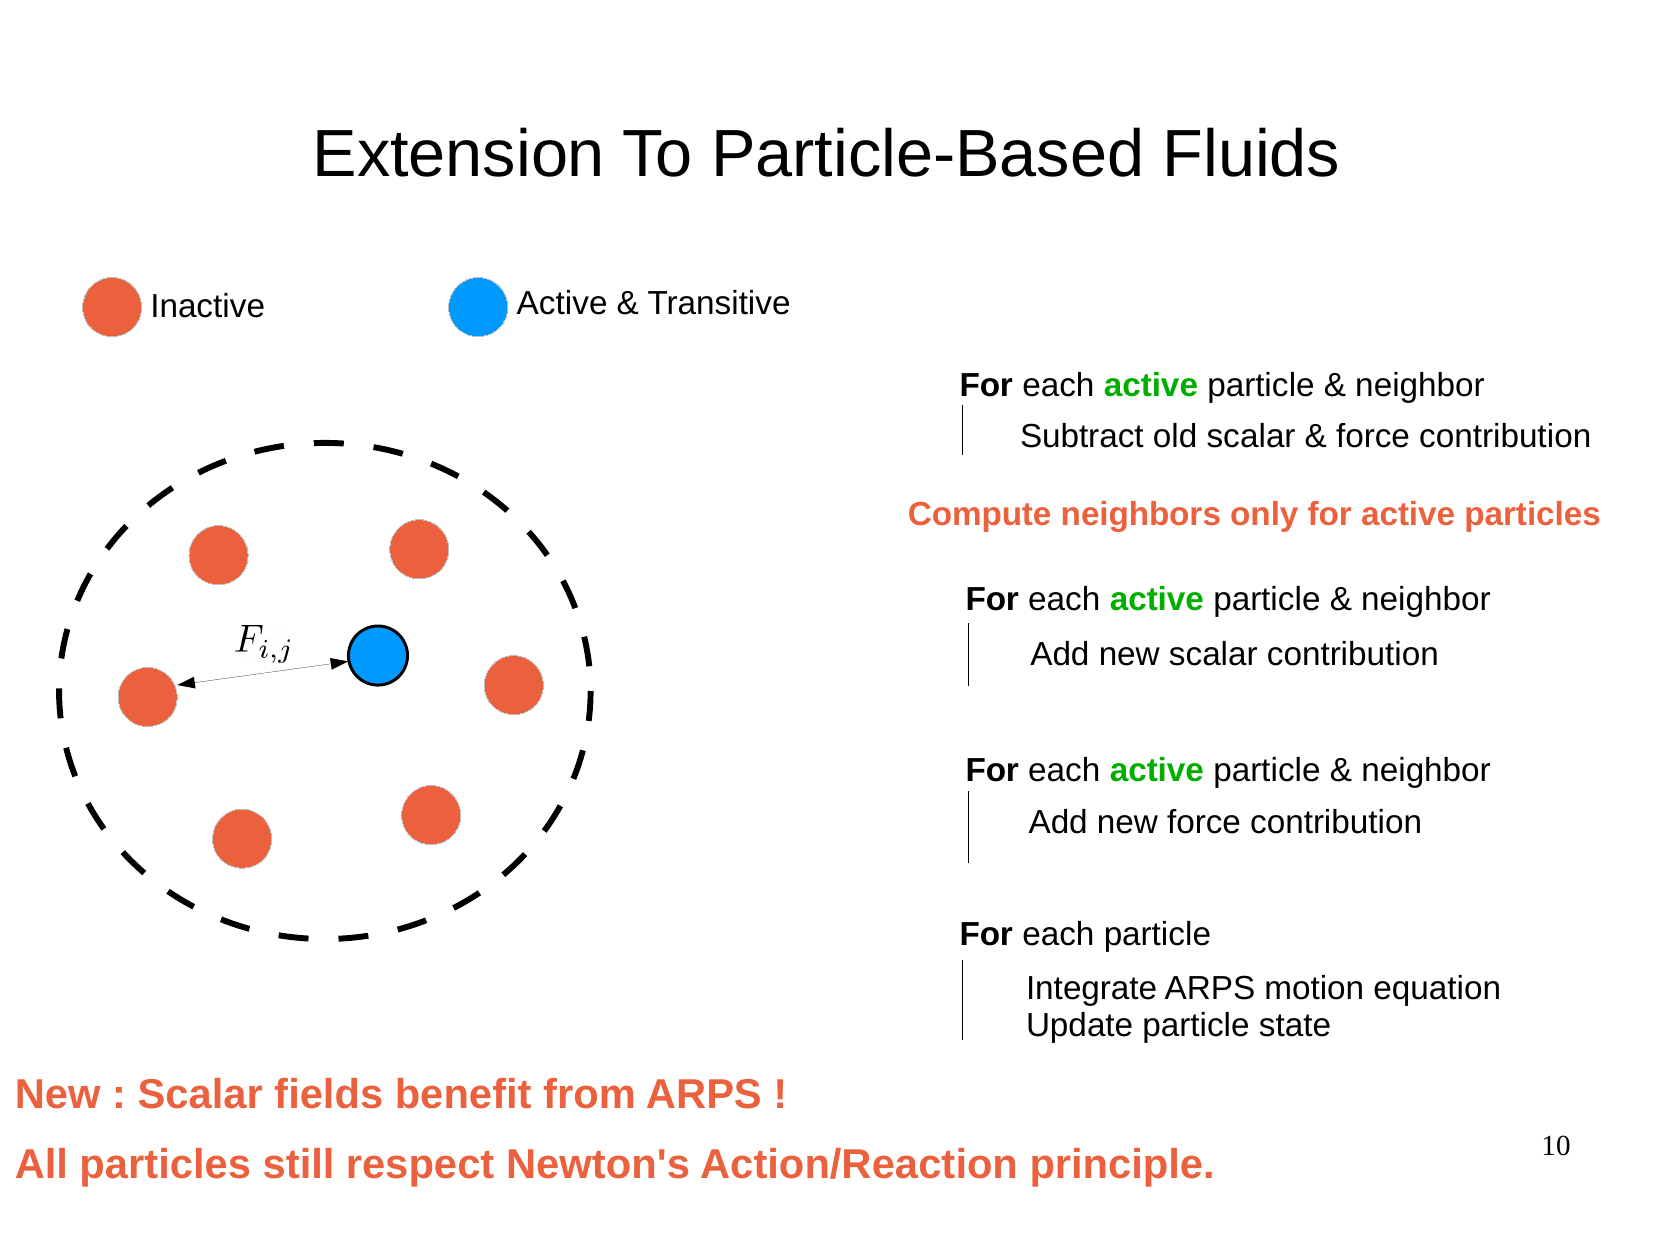

# Extension To Particle-Based Fluids
Active & Transitive
Inactive
For each active particle & neighbor
Subtract old scalar & force contribution
Compute neighbors only for active particles
For each active particle & neighbor
Add new scalar contribution
For each active particle & neighbor
Add new force contribution
For each particle
Integrate ARPS motion equation
Update particle state
New : Scalar fields benefit from ARPS !
10
All particles still respect Newton's Action/Reaction principle.